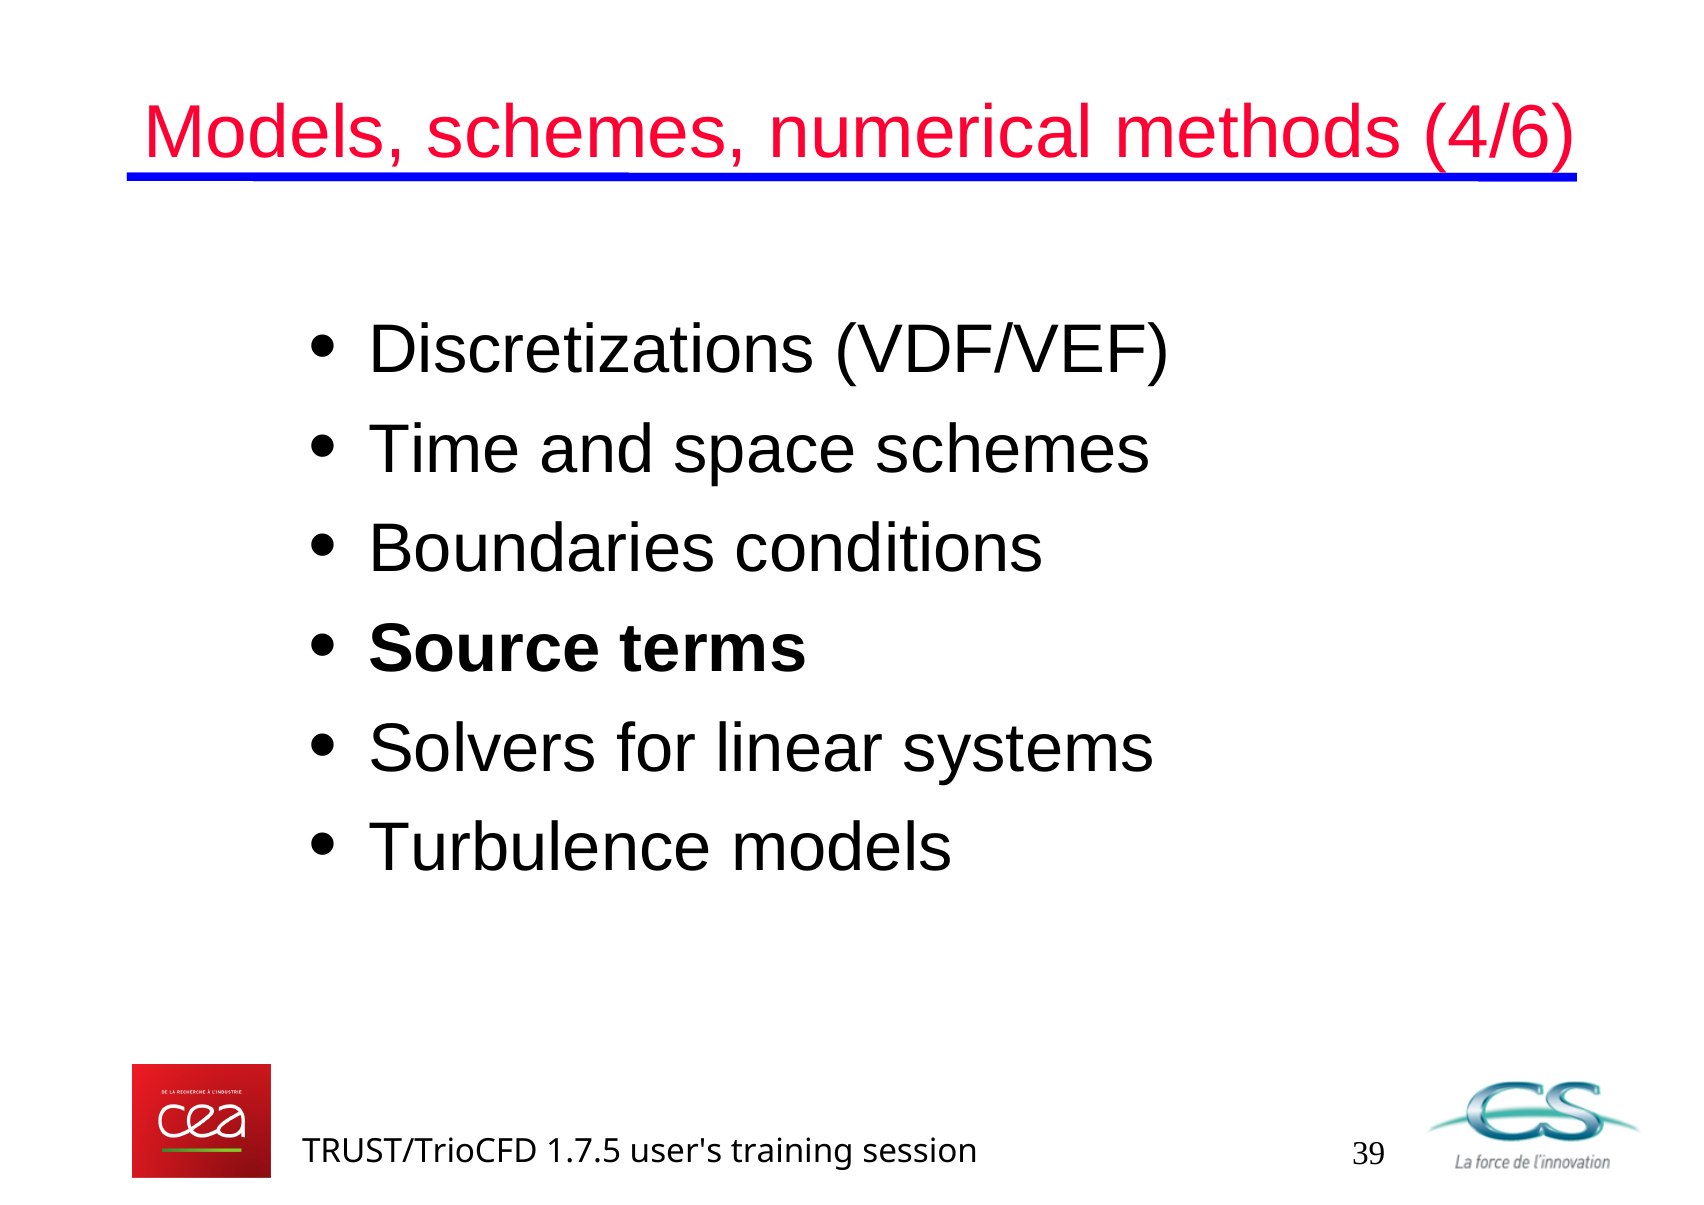

# Models, schemes, numerical methods (4/6)
Discretizations (VDF/VEF)
Time and space schemes
Boundaries conditions
Source terms
Solvers for linear systems
Turbulence models
TRUST/TrioCFD 1.7.5 user's training session
39